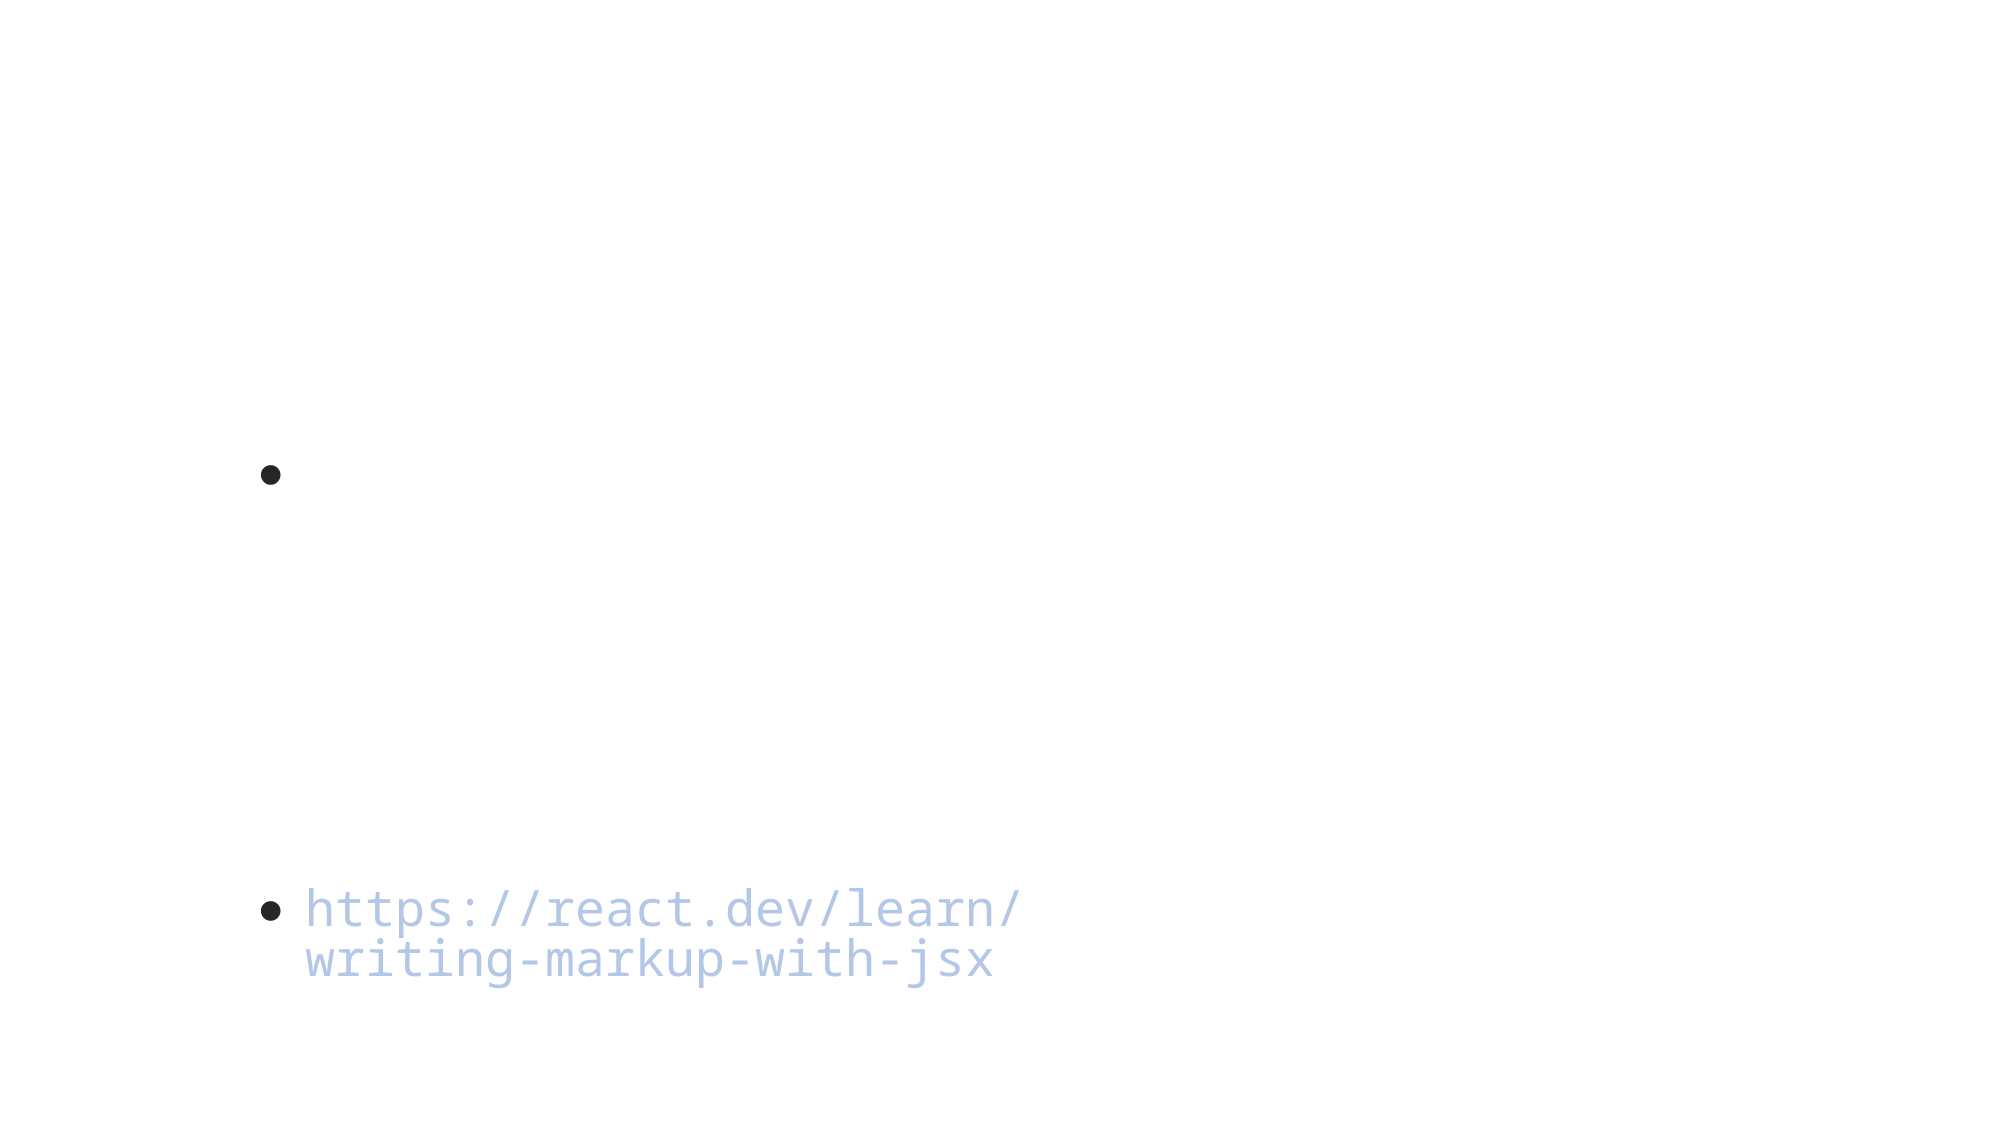

# Przekazywanie właściwości
JSX to rozszerzenie składni języka JavaScript, które umożliwia pisanie znaczników przypominających HTML w pliku JavaScript
https://react.dev/learn/writing-markup-with-jsx